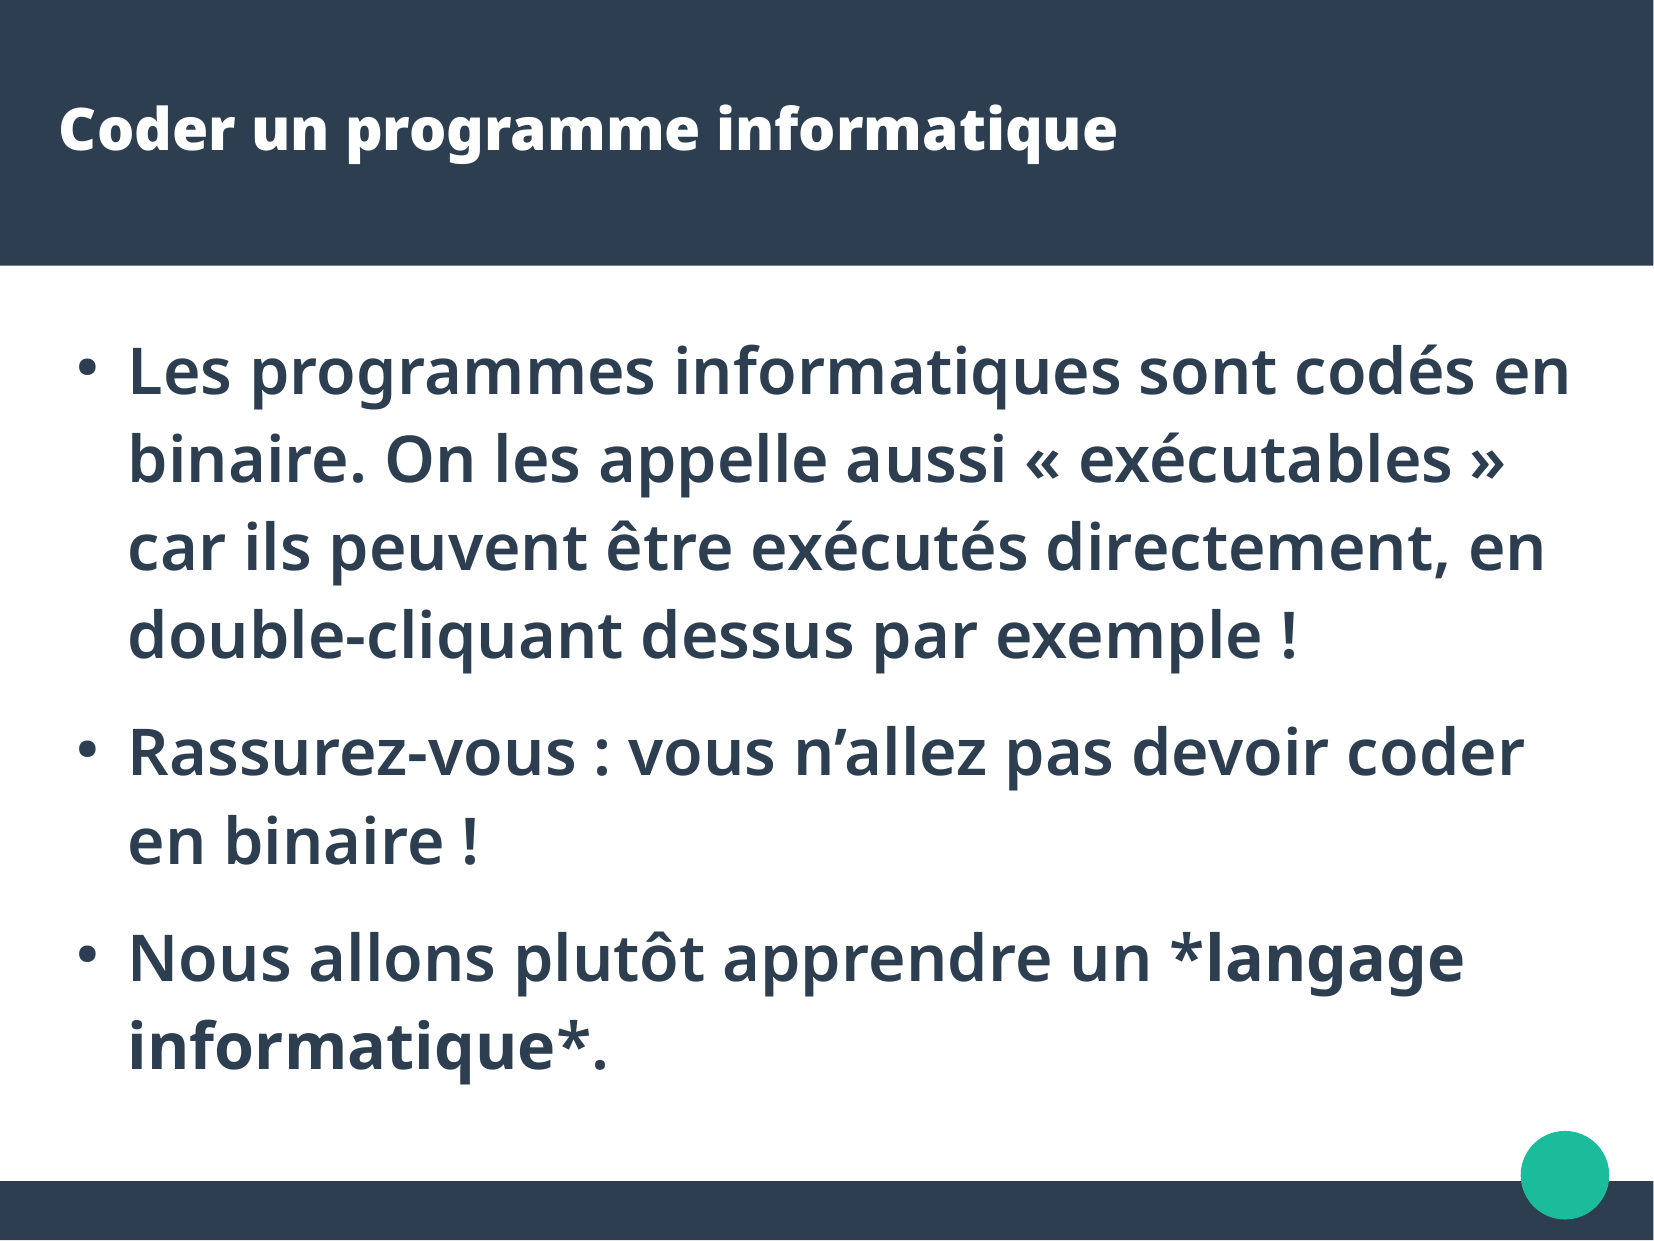

# Coder un programme informatique
Les programmes informatiques sont codés en binaire. On les appelle aussi « exécutables » car ils peuvent être exécutés directement, en double-cliquant dessus par exemple !
Rassurez-vous : vous n’allez pas devoir coder en binaire !
Nous allons plutôt apprendre un *langage informatique*.